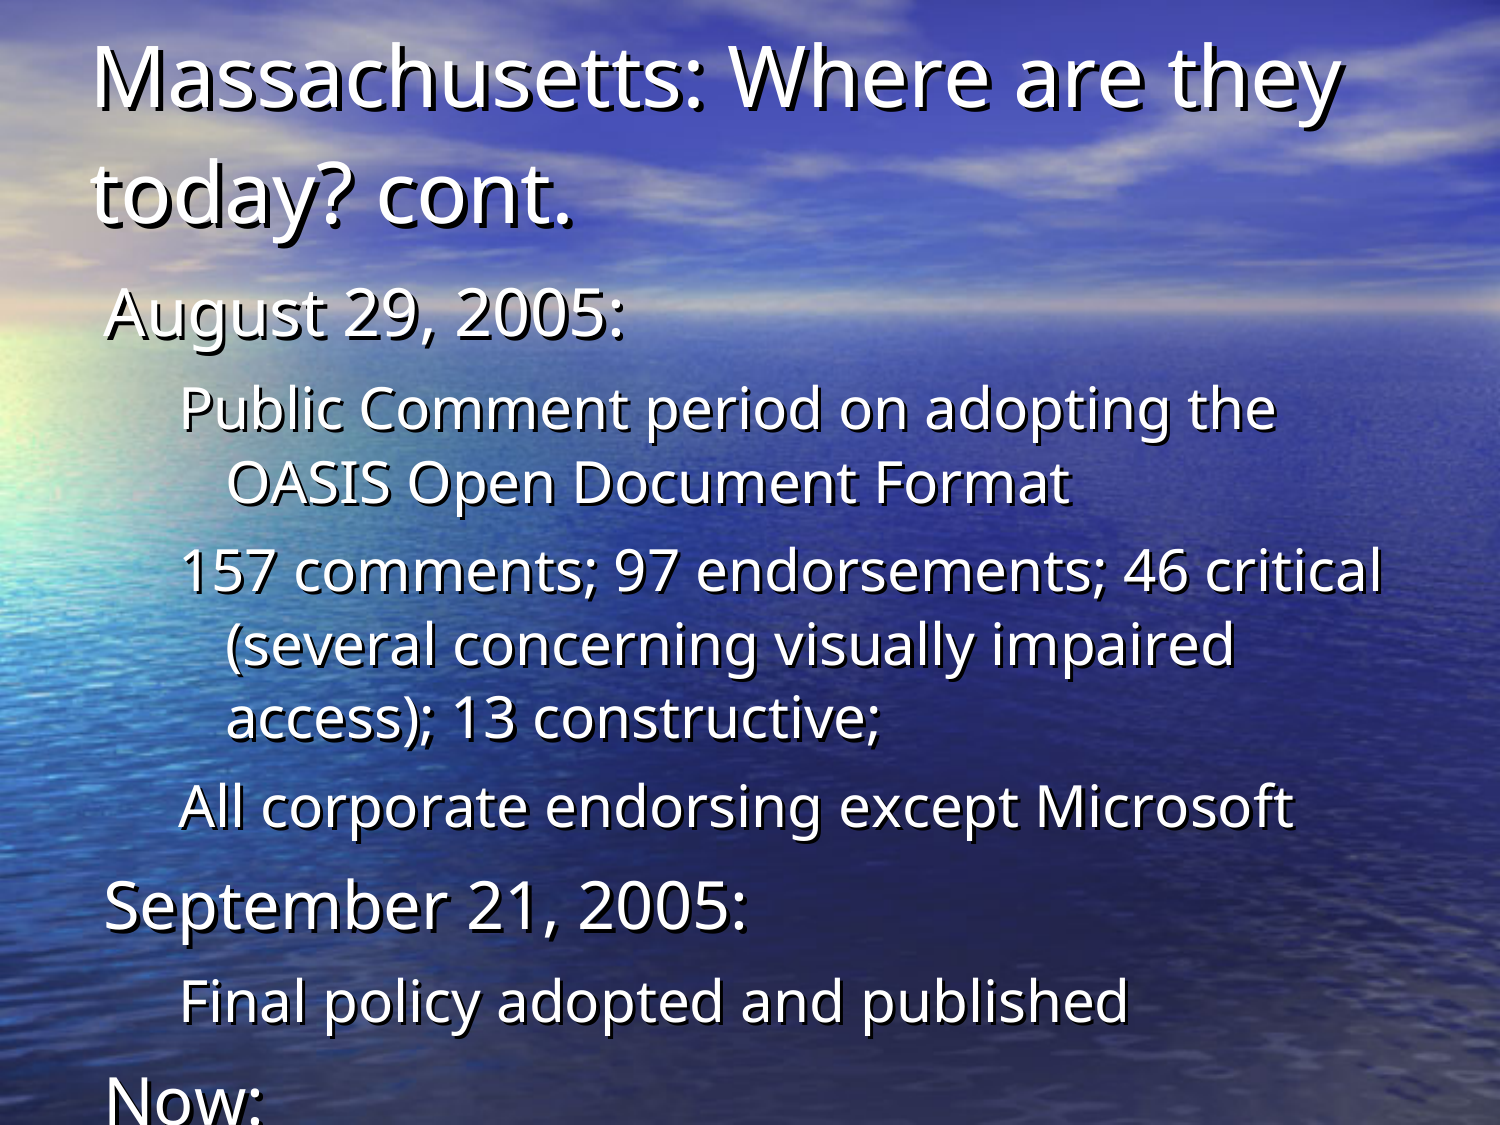

# Massachusetts: Where are they today? cont.
August 29, 2005:
Public Comment period on adopting the OASIS Open Document Format
157 comments; 97 endorsements; 46 critical (several concerning visually impaired access); 13 constructive;
All corporate endorsing except Microsoft
September 21, 2005:
Final policy adopted and published
Now:
Commitment is still on